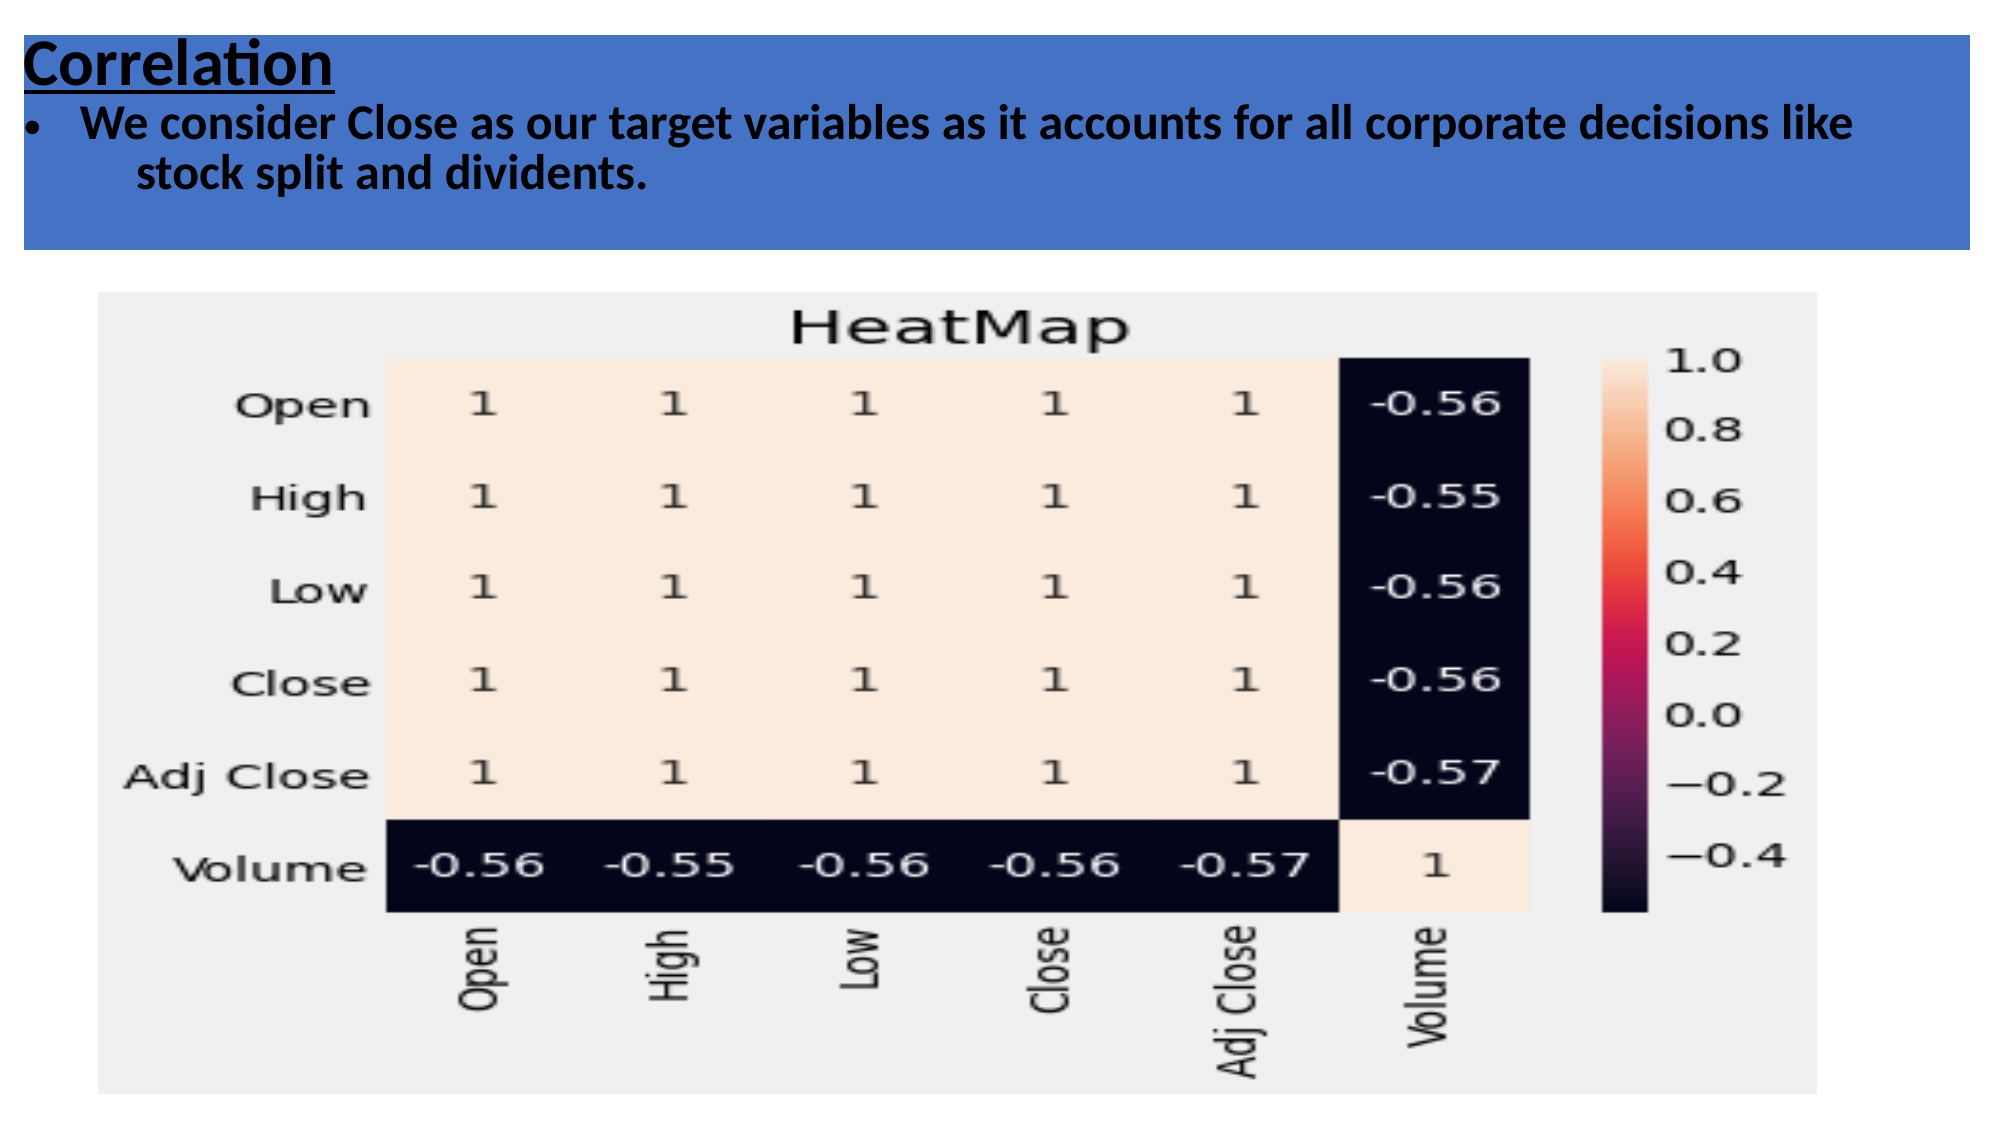

| Correlation We consider Close as our target variables as it accounts for all corporate decisions like stock split and dividents. |
| --- |